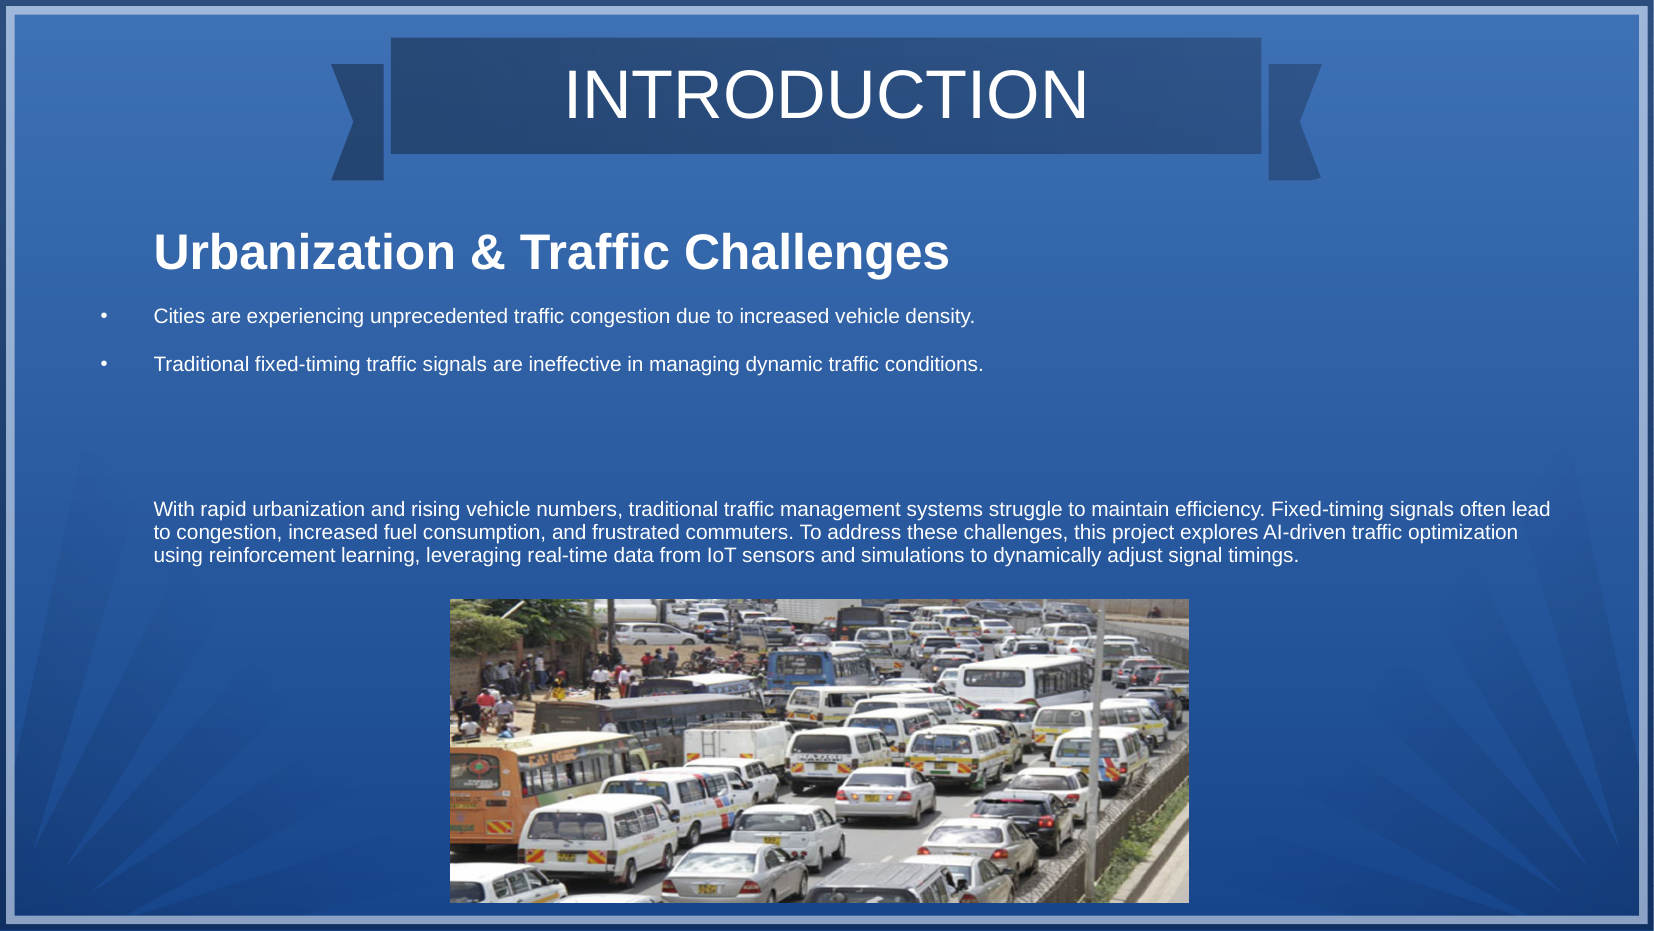

# INTRODUCTION
Urbanization & Traffic Challenges
Cities are experiencing unprecedented traffic congestion due to increased vehicle density.
Traditional fixed-timing traffic signals are ineffective in managing dynamic traffic conditions.
With rapid urbanization and rising vehicle numbers, traditional traffic management systems struggle to maintain efficiency. Fixed-timing signals often lead to congestion, increased fuel consumption, and frustrated commuters. To address these challenges, this project explores AI-driven traffic optimization using reinforcement learning, leveraging real-time data from IoT sensors and simulations to dynamically adjust signal timings.